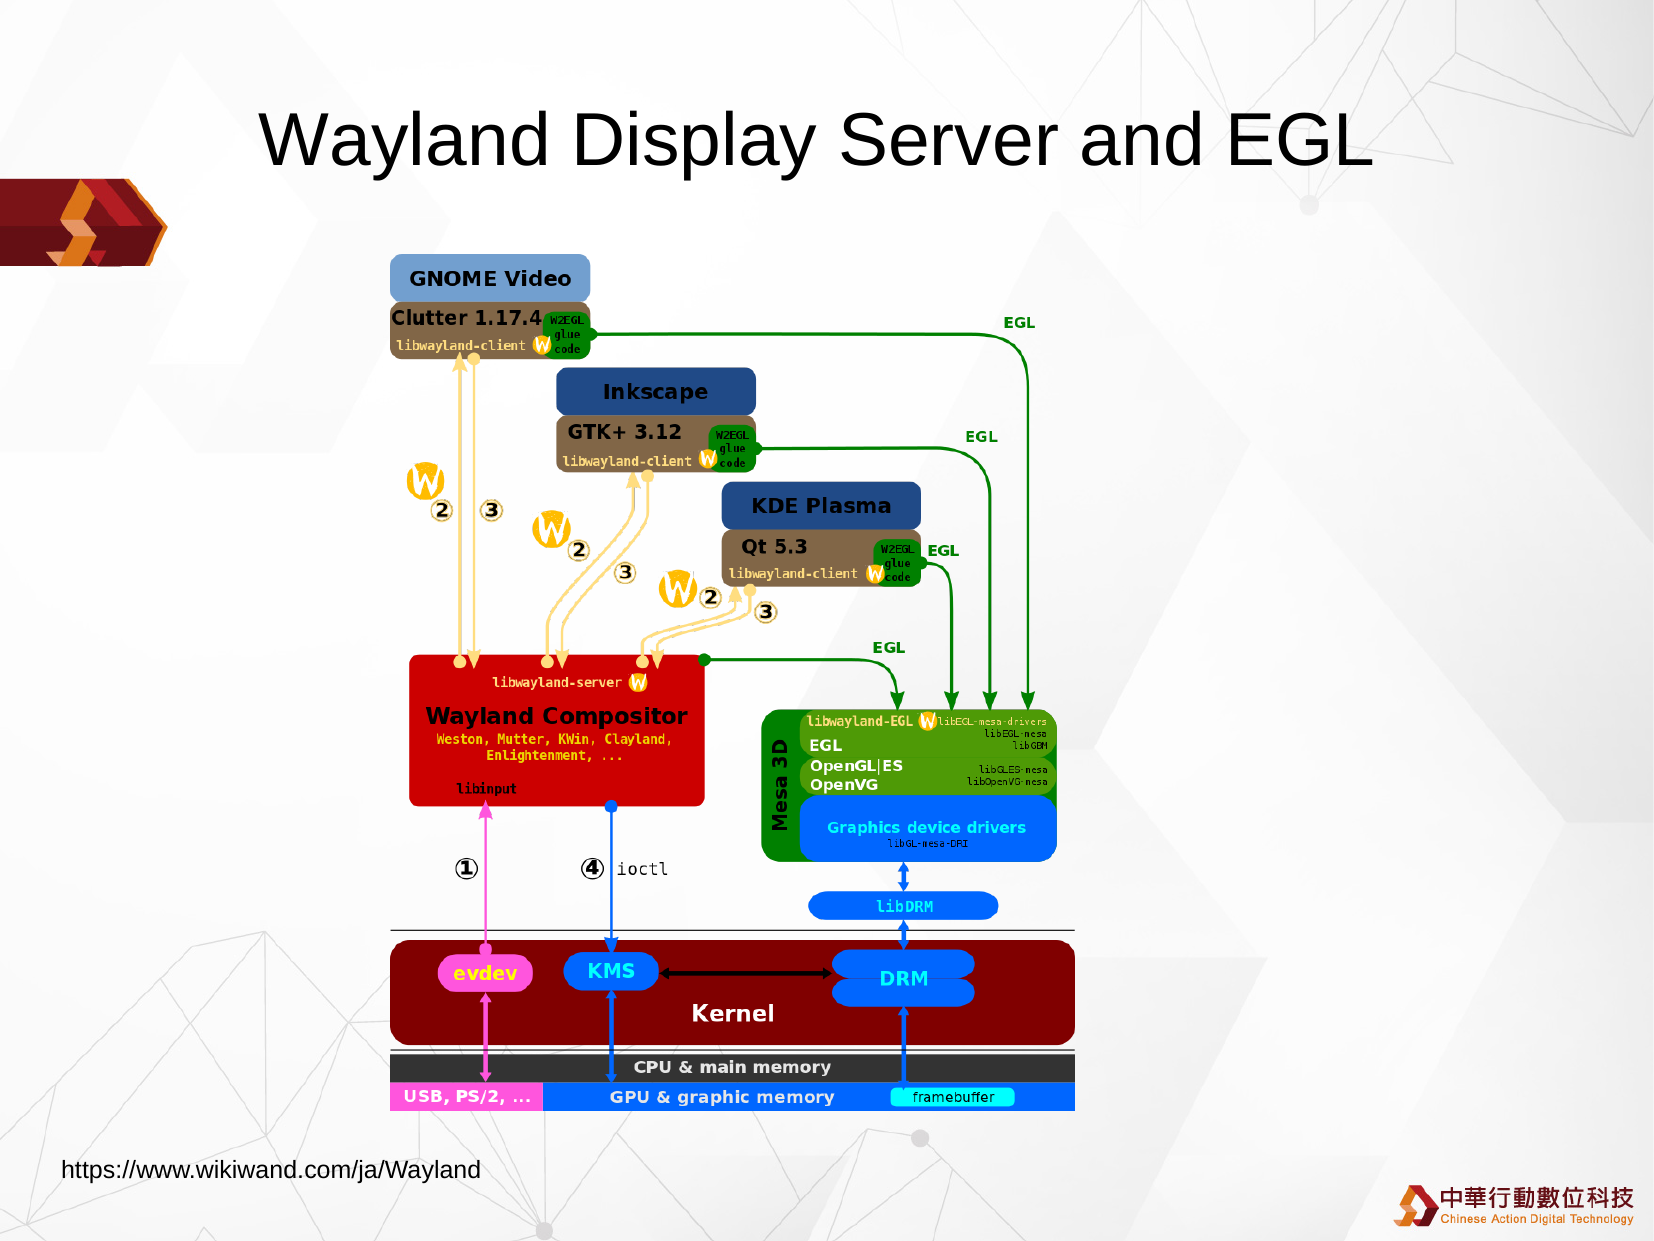

# Wayland Display Server and EGL
https://www.wikiwand.com/ja/Wayland